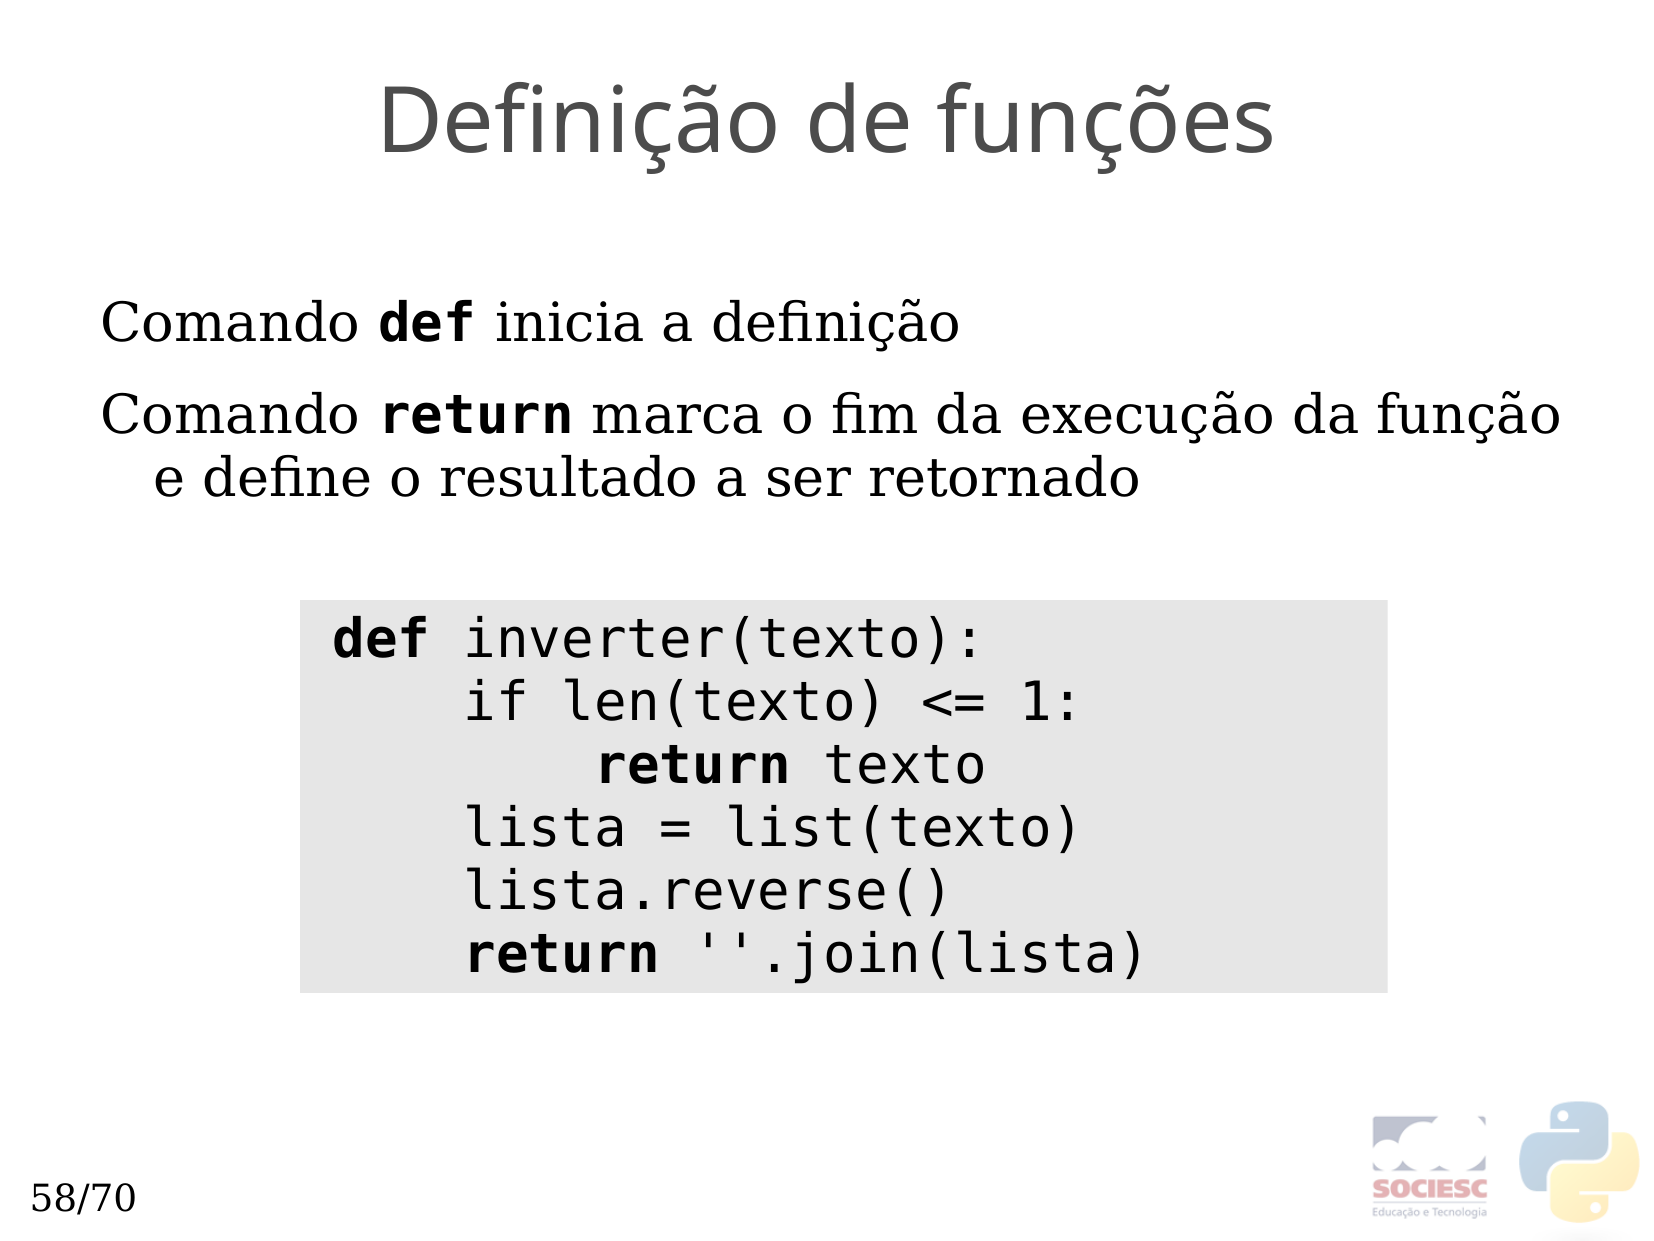

# Definição de funções
Comando def inicia a definição
Comando return marca o fim da execução da função e define o resultado a ser retornado
def inverter(texto):
 if len(texto) <= 1:
 return texto
 lista = list(texto)
 lista.reverse()
 return ''.join(lista)